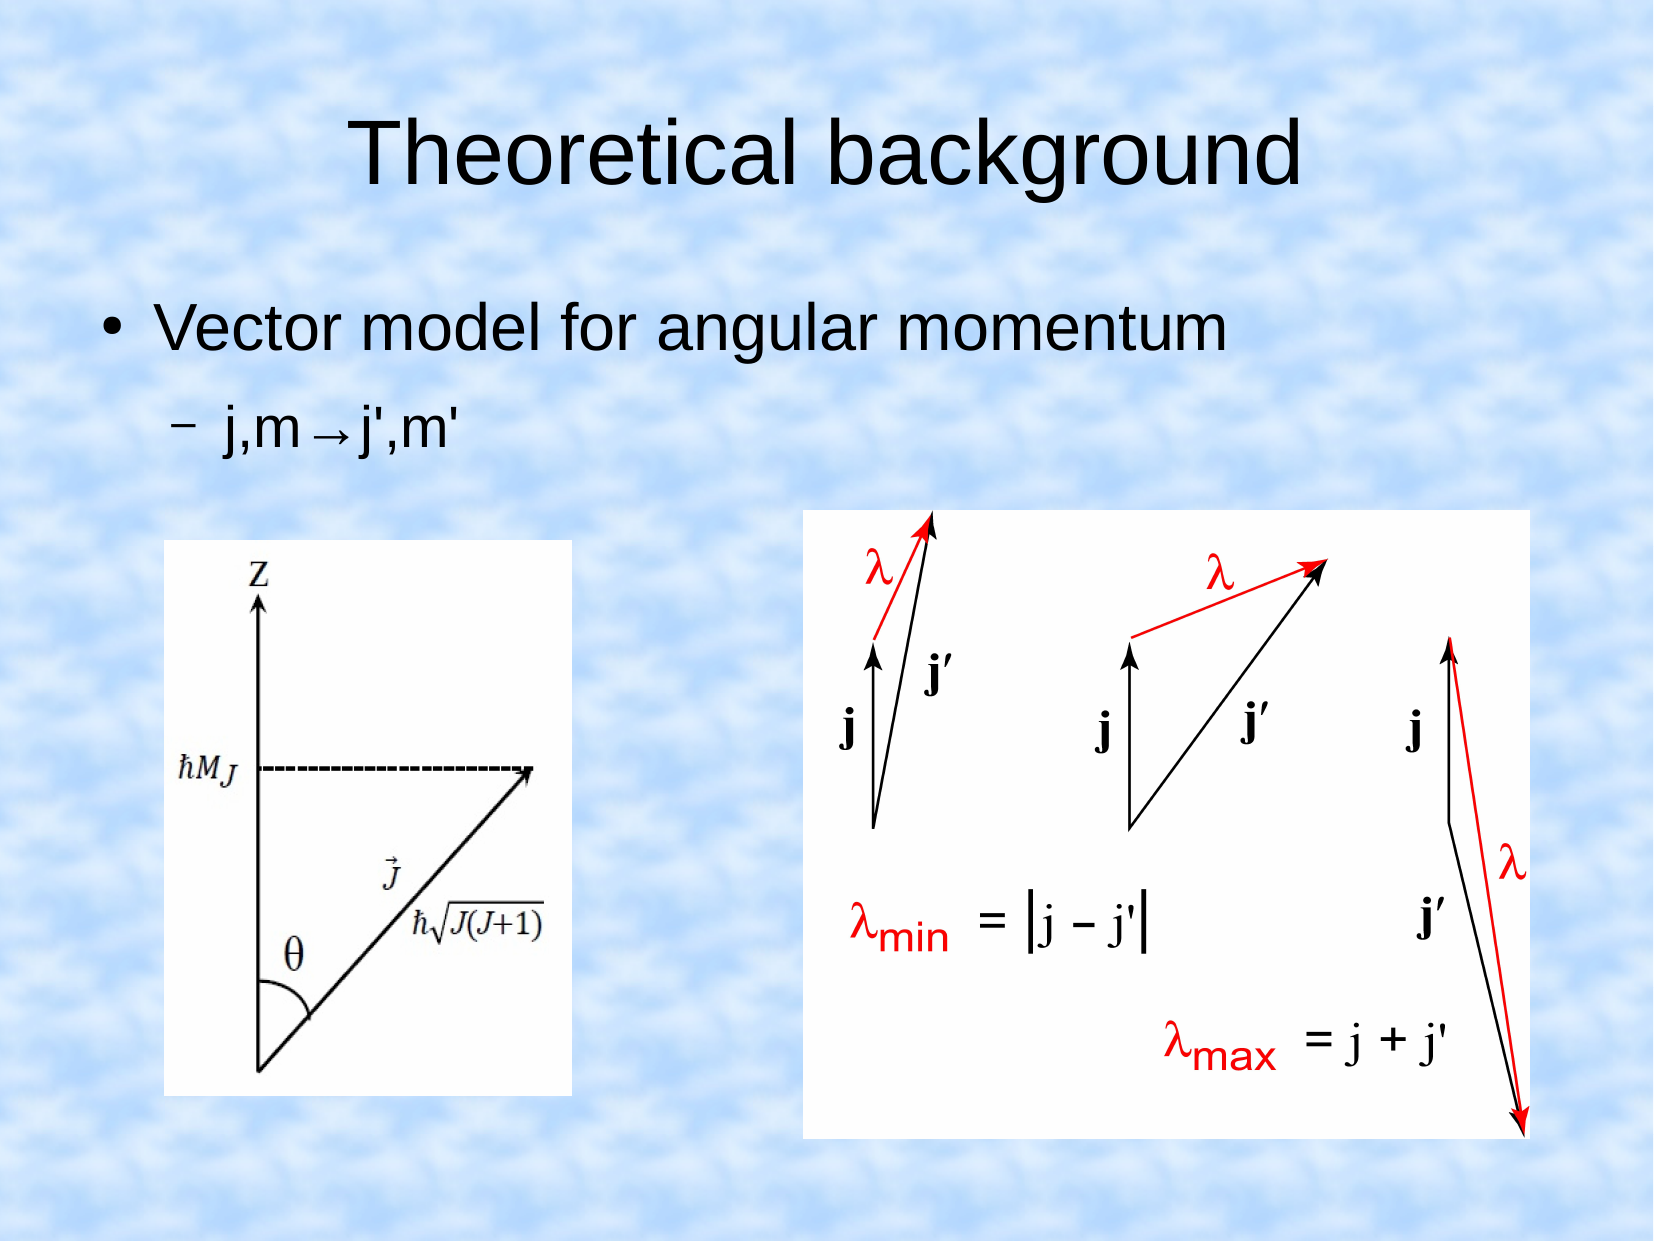

# Theoretical background
Vector model for angular momentum
j,m→j',m'